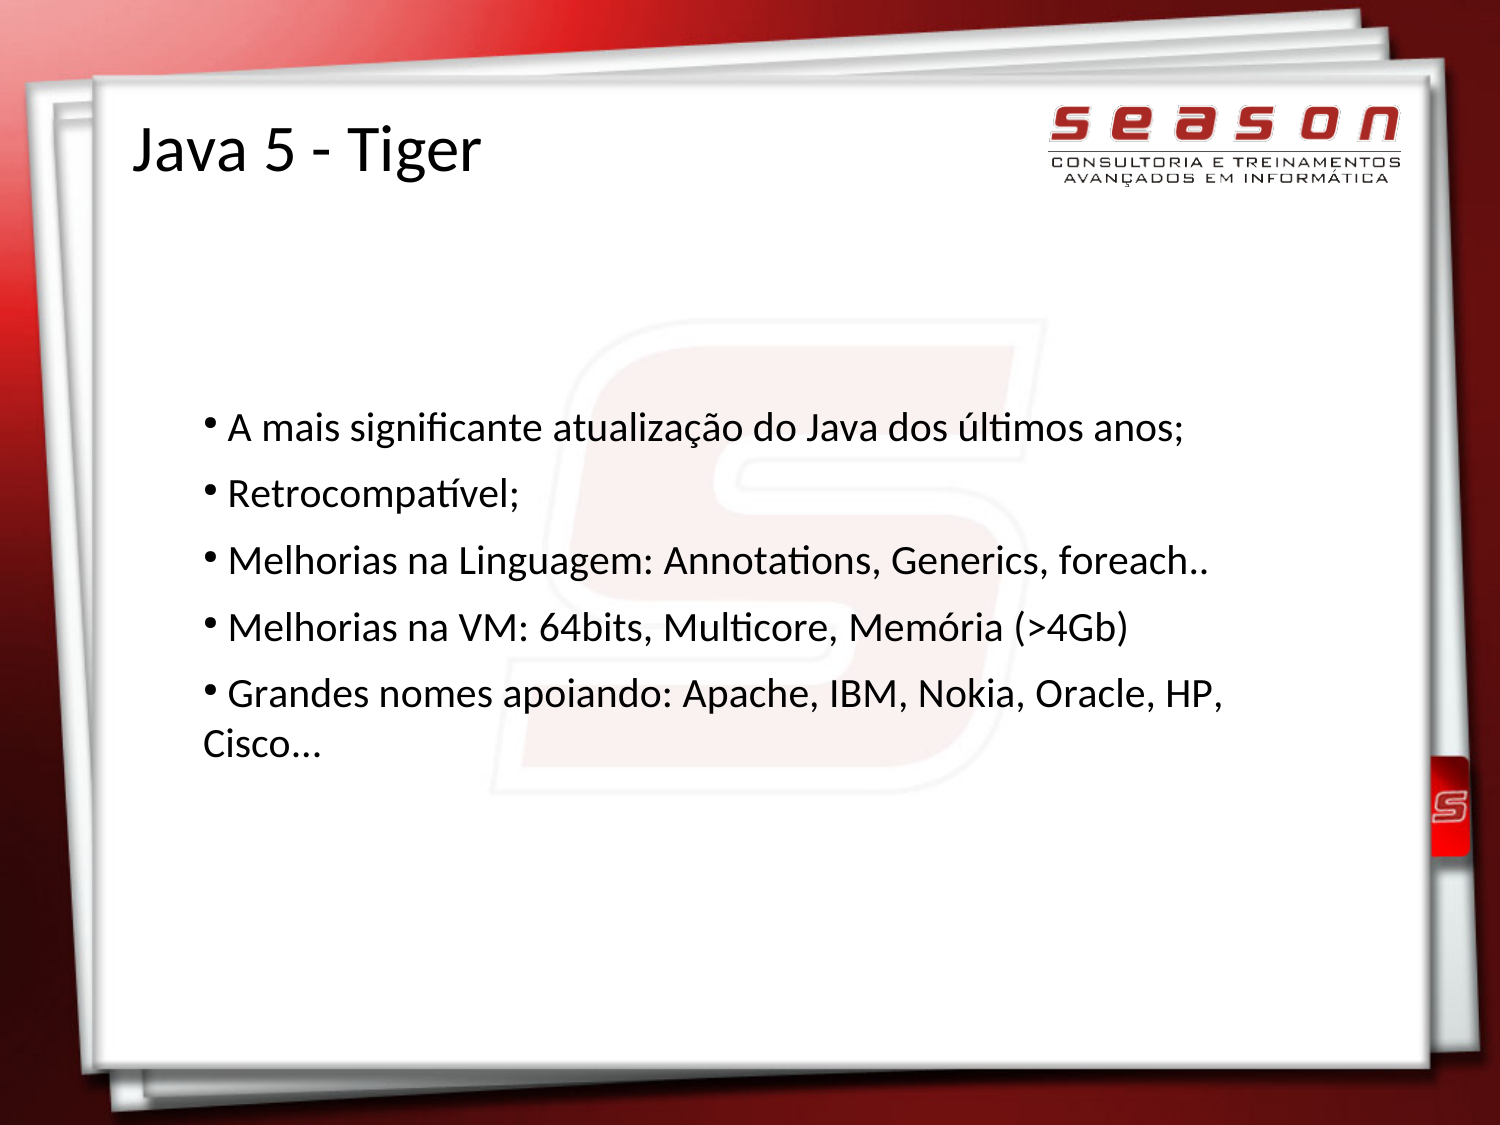

# Java 5 - Tiger
 A mais significante atualização do Java dos últimos anos;
 Retrocompatível;
 Melhorias na Linguagem: Annotations, Generics, foreach..
 Melhorias na VM: 64bits, Multicore, Memória (>4Gb)
 Grandes nomes apoiando: Apache, IBM, Nokia, Oracle, HP, Cisco...